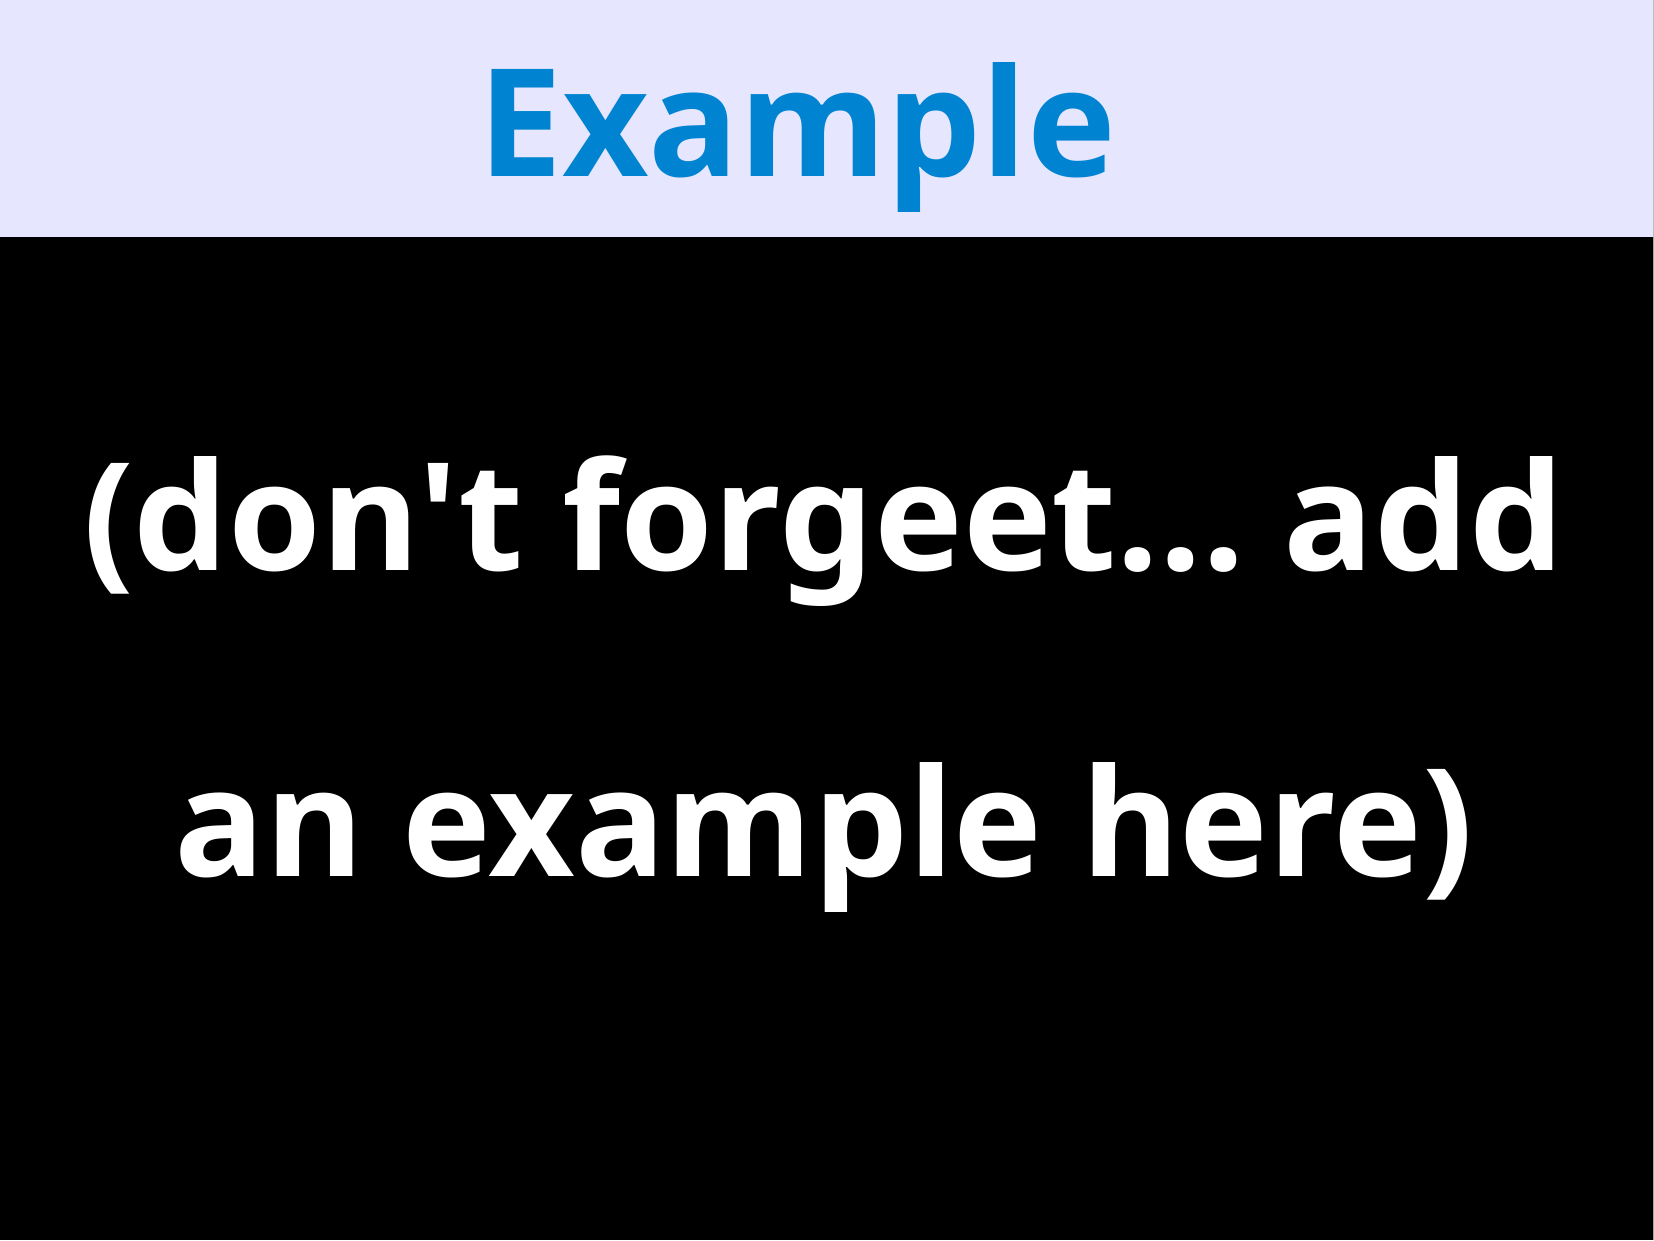

# Example
(don't forgeet... add an example here)